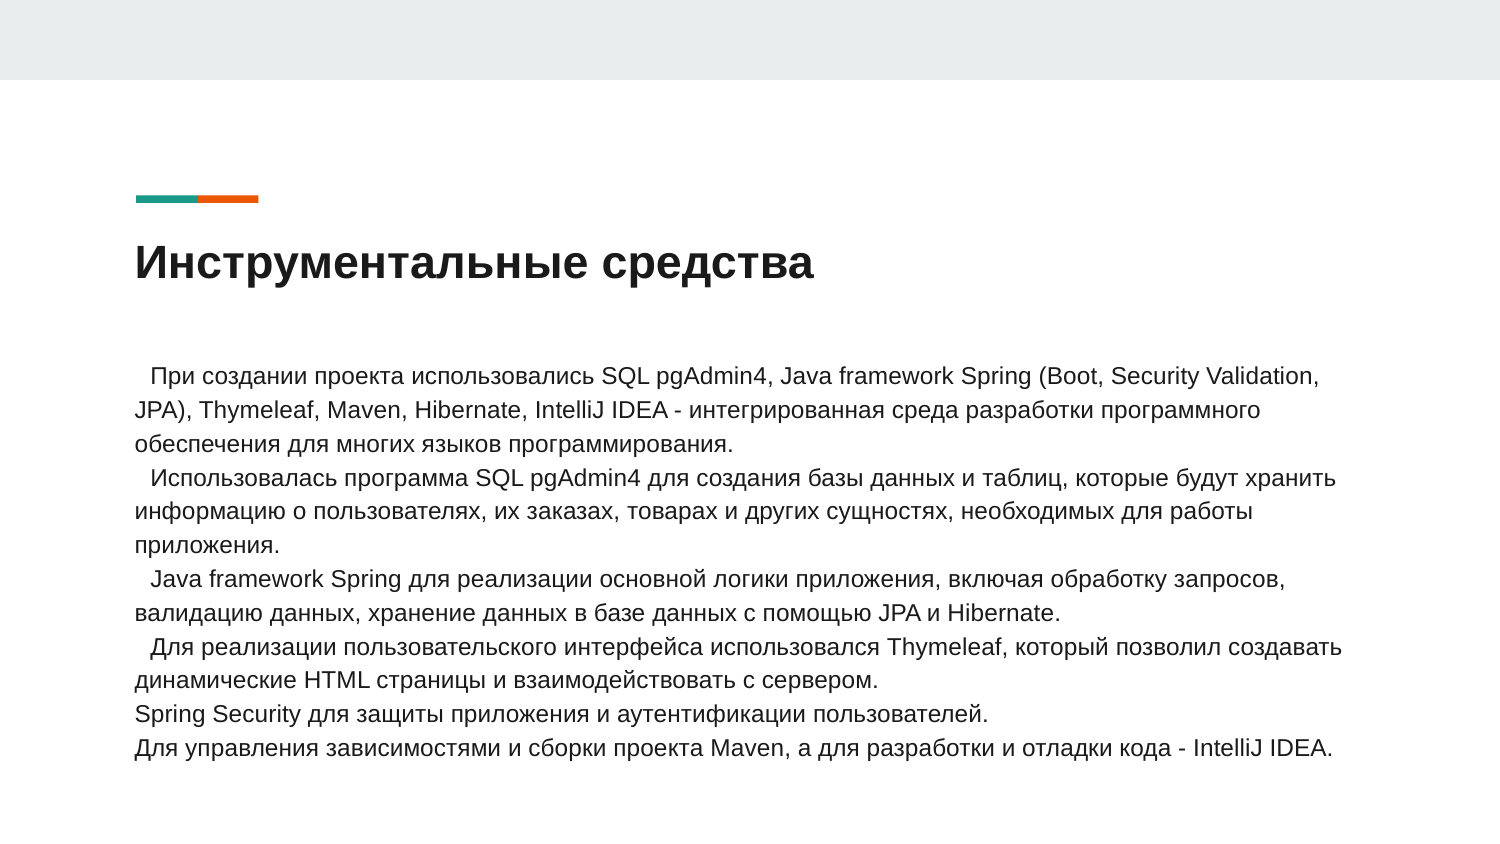

# Инструментальные средства
При создании проекта использовались SQL pgAdmin4, Java framework Spring (Boot, Security Validation, JPA), Thymeleaf, Maven, Hibernate, IntelliJ IDEA - интегрированная среда разработки программного обеспечения для многих языков программирования.
Использовалась программа SQL pgAdmin4 для создания базы данных и таблиц, которые будут хранить информацию о пользователях, их заказах, товарах и других сущностях, необходимых для работы приложения.
Java framework Spring для реализации основной логики приложения, включая обработку запросов, валидацию данных, хранение данных в базе данных с помощью JPA и Hibernate.
Для реализации пользовательского интерфейса использовался Thymeleaf, который позволил создавать динамические HTML страницы и взаимодействовать с сервером.
Spring Security для защиты приложения и аутентификации пользователей.
Для управления зависимостями и сборки проекта Maven, а для разработки и отладки кода - IntelliJ IDEA.